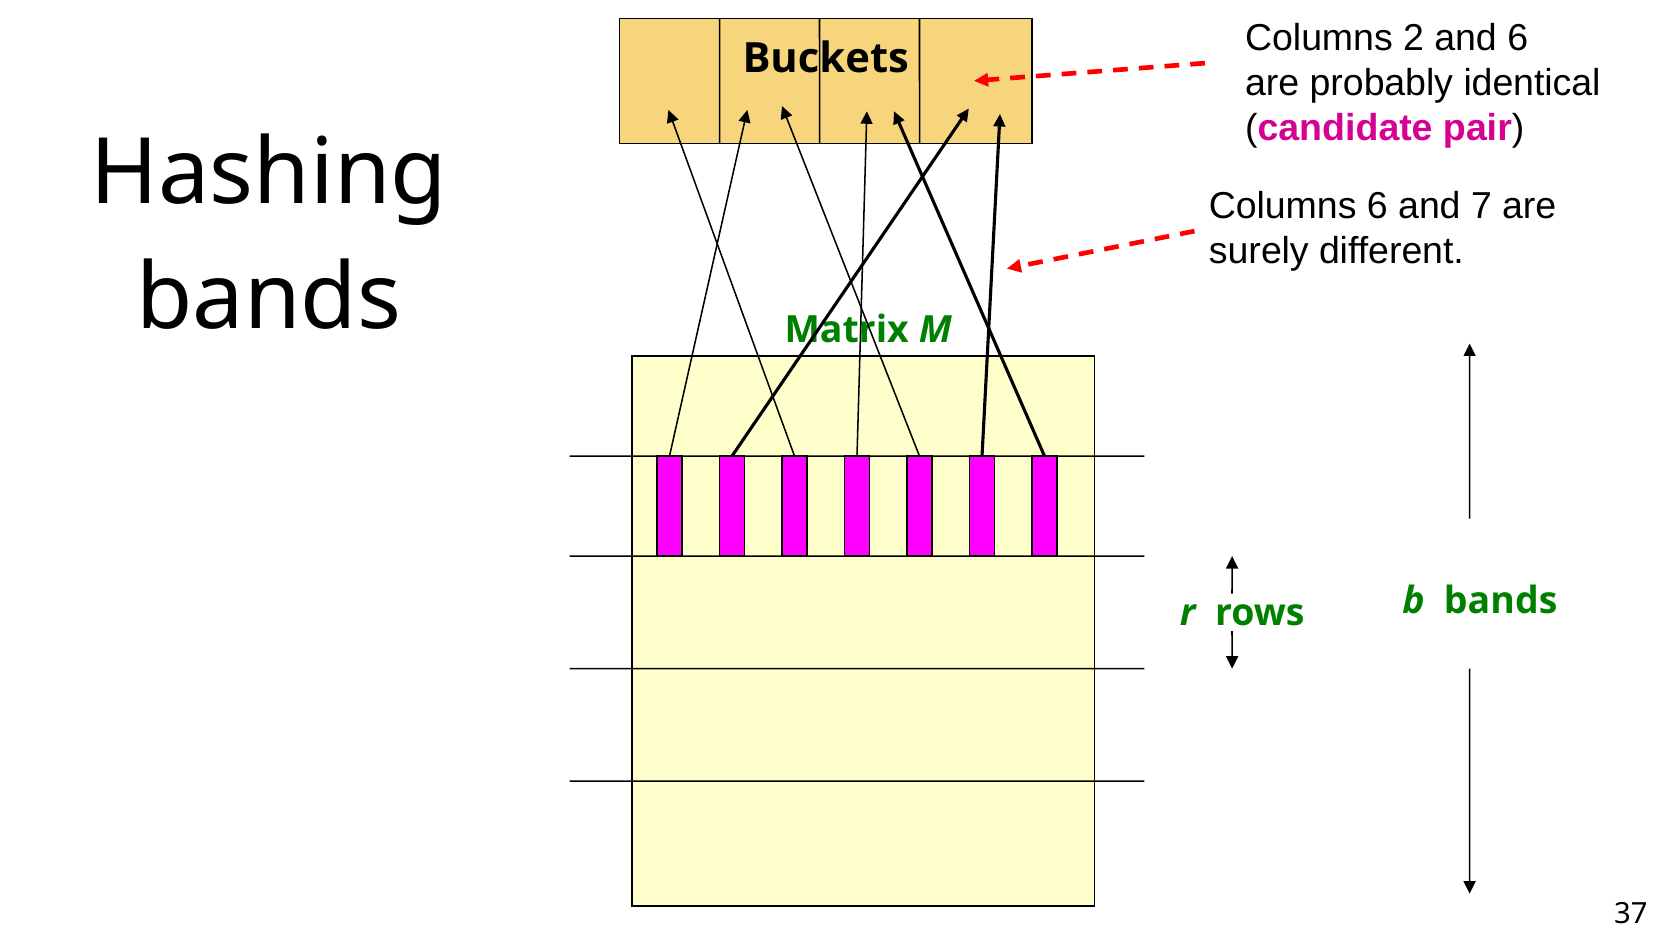

Columns 2 and 6
are probably identical
(candidate pair)
Buckets
# Hashing bands
Columns 6 and 7 are
surely different.
Matrix M
b bands
r rows
37